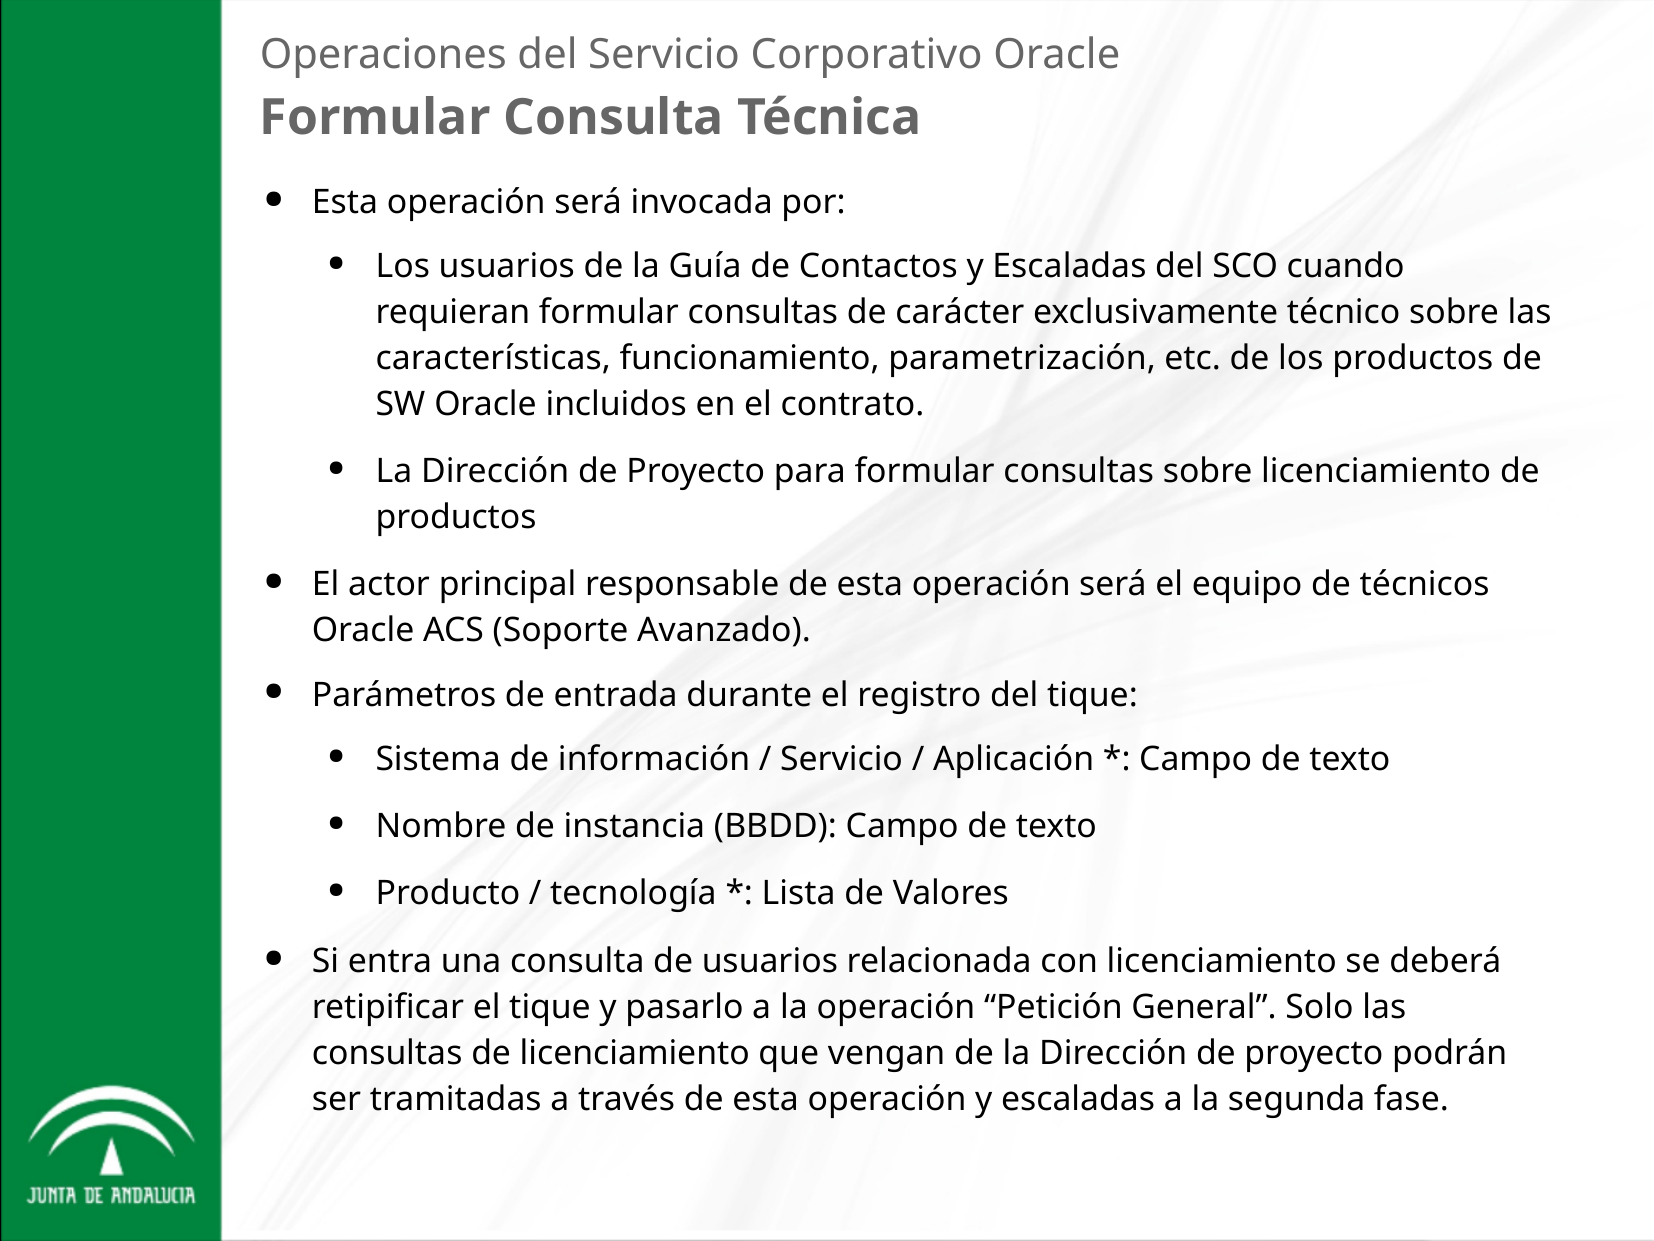

Operaciones del Servicio Corporativo Oracle
Formular Consulta Técnica
# Esta operación será invocada por:
Los usuarios de la Guía de Contactos y Escaladas del SCO cuando requieran formular consultas de carácter exclusivamente técnico sobre las características, funcionamiento, parametrización, etc. de los productos de SW Oracle incluidos en el contrato.
La Dirección de Proyecto para formular consultas sobre licenciamiento de productos
El actor principal responsable de esta operación será el equipo de técnicos Oracle ACS (Soporte Avanzado).
Parámetros de entrada durante el registro del tique:
Sistema de información / Servicio / Aplicación *: Campo de texto
Nombre de instancia (BBDD): Campo de texto
Producto / tecnología *: Lista de Valores
Si entra una consulta de usuarios relacionada con licenciamiento se deberá retipificar el tique y pasarlo a la operación “Petición General”. Solo las consultas de licenciamiento que vengan de la Dirección de proyecto podrán ser tramitadas a través de esta operación y escaladas a la segunda fase.